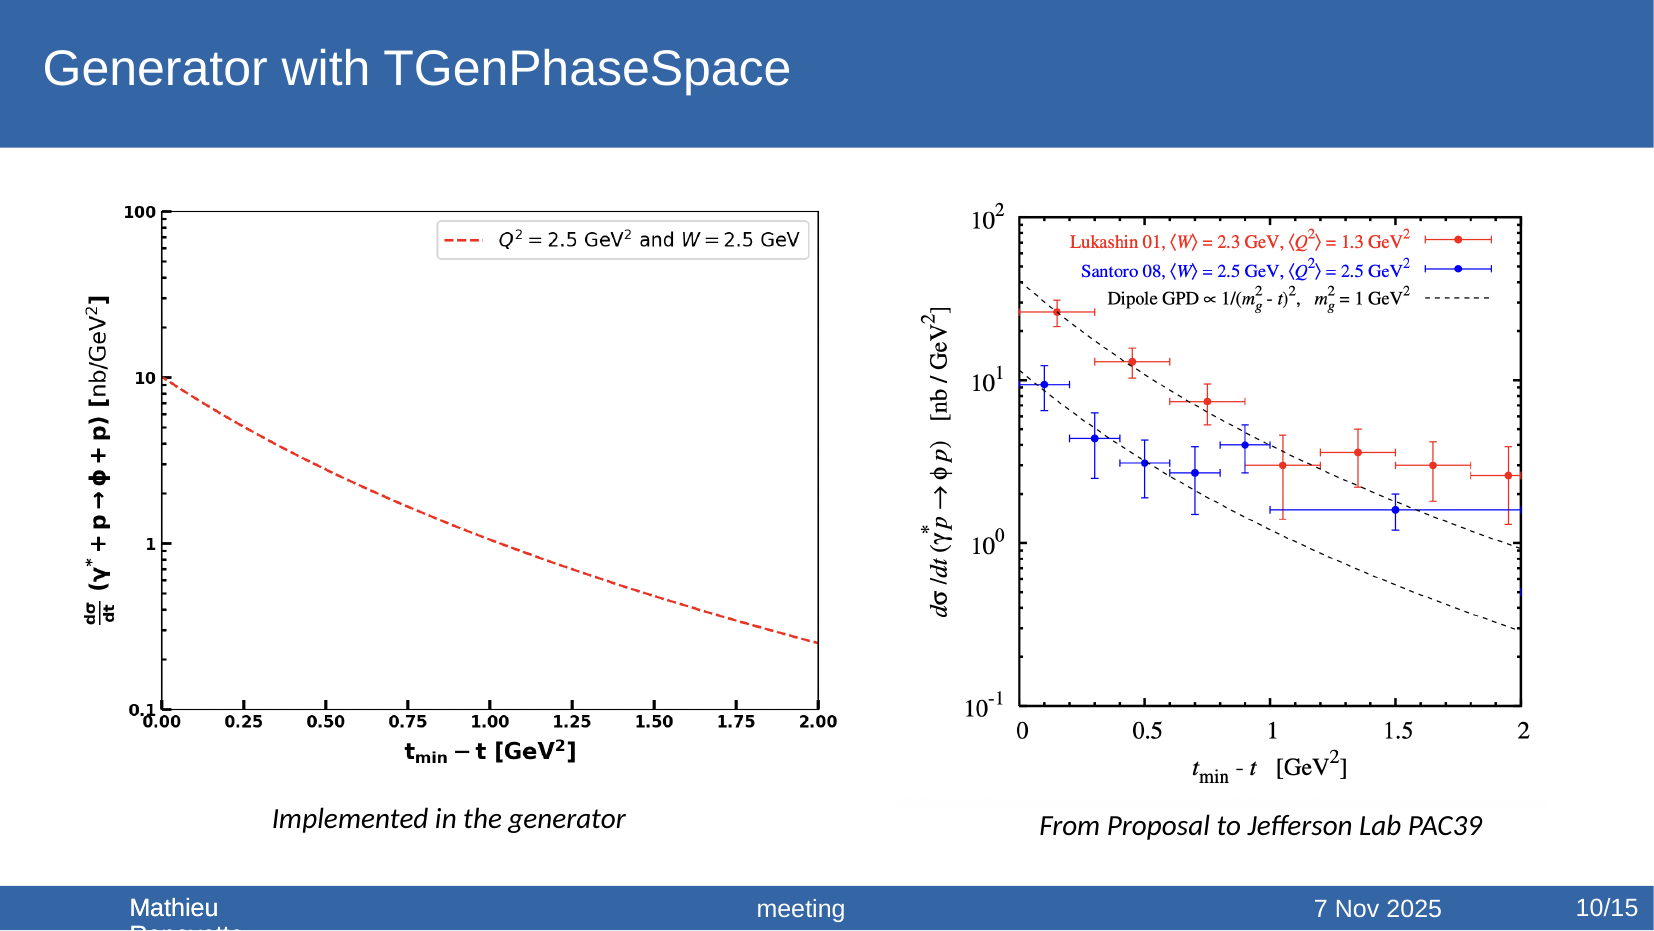

Generator with TGenPhaseSpace
Implemented in the generator
From Proposal to Jeﬀerson Lab PAC39
Mathieu Ronayette
10/15
Mathieu Ronayette
 meeting
7 Nov 2025